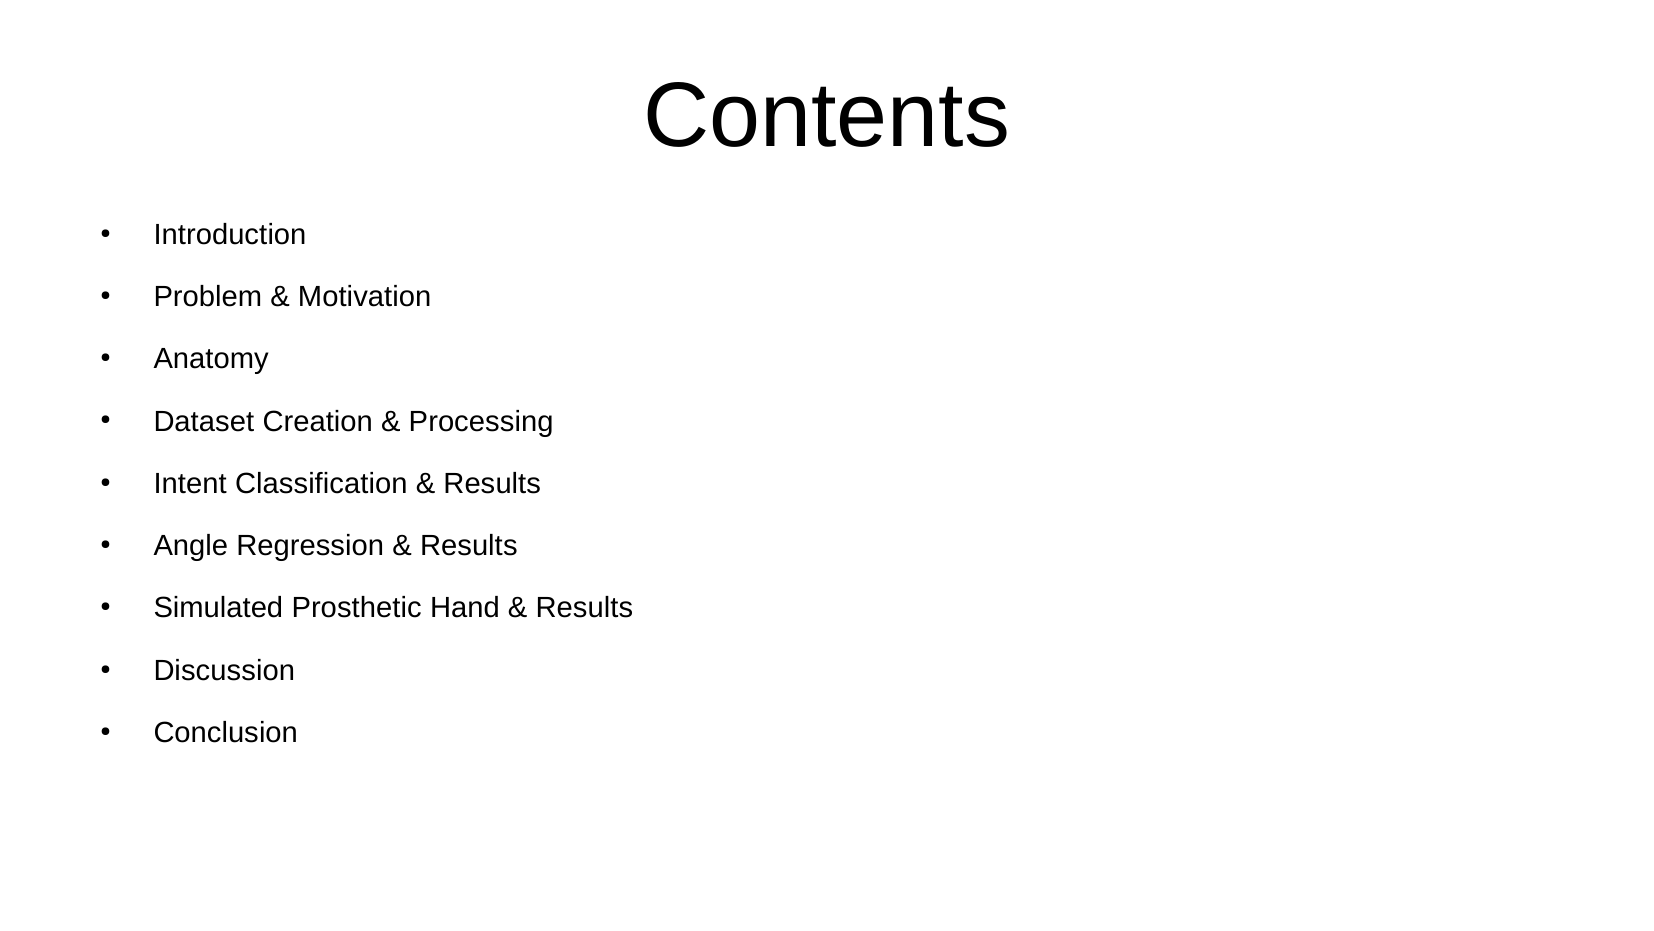

# Contents
Introduction
Problem & Motivation
Anatomy
Dataset Creation & Processing
Intent Classification & Results
Angle Regression & Results
Simulated Prosthetic Hand & Results
Discussion
Conclusion